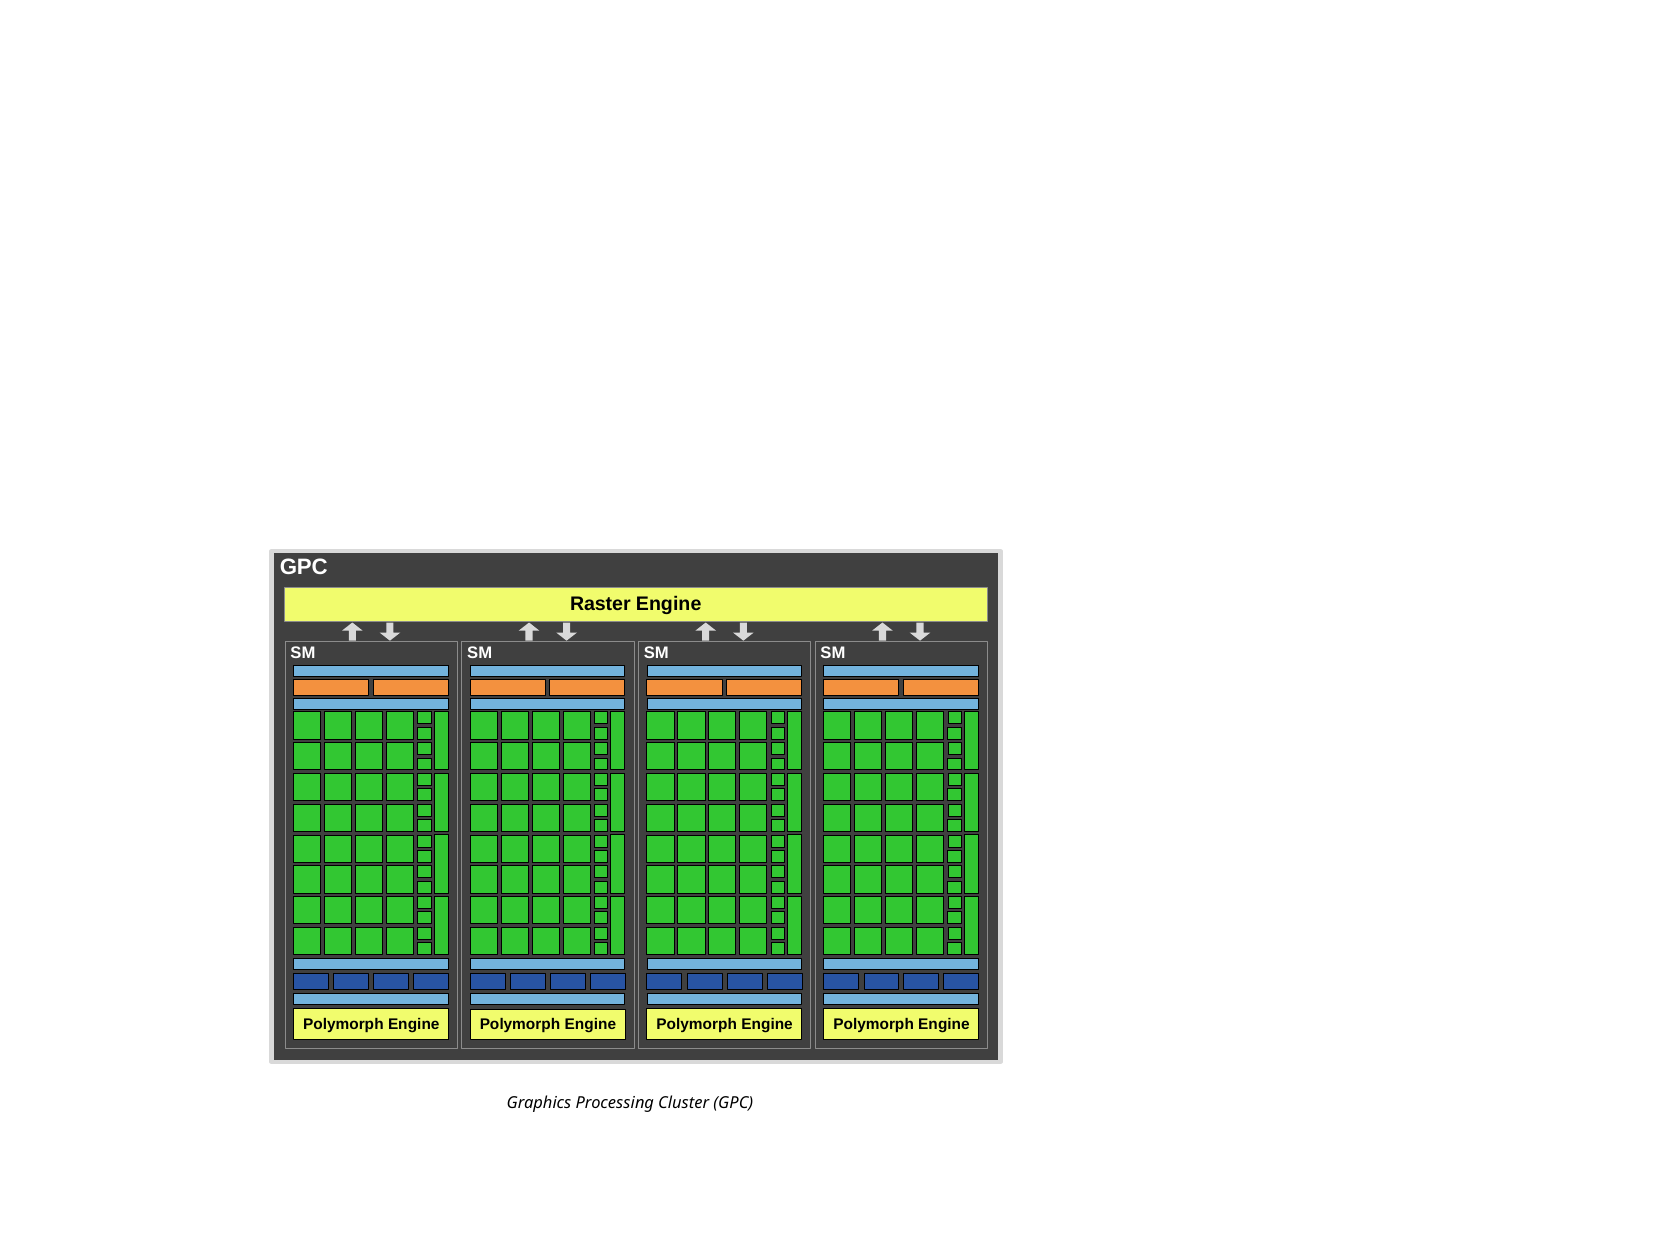

GPC
Raster Engine
SM
SM
SM
SM
Polymorph Engine
Polymorph Engine
Polymorph Engine
Polymorph Engine
Graphics Processing Cluster (GPC)